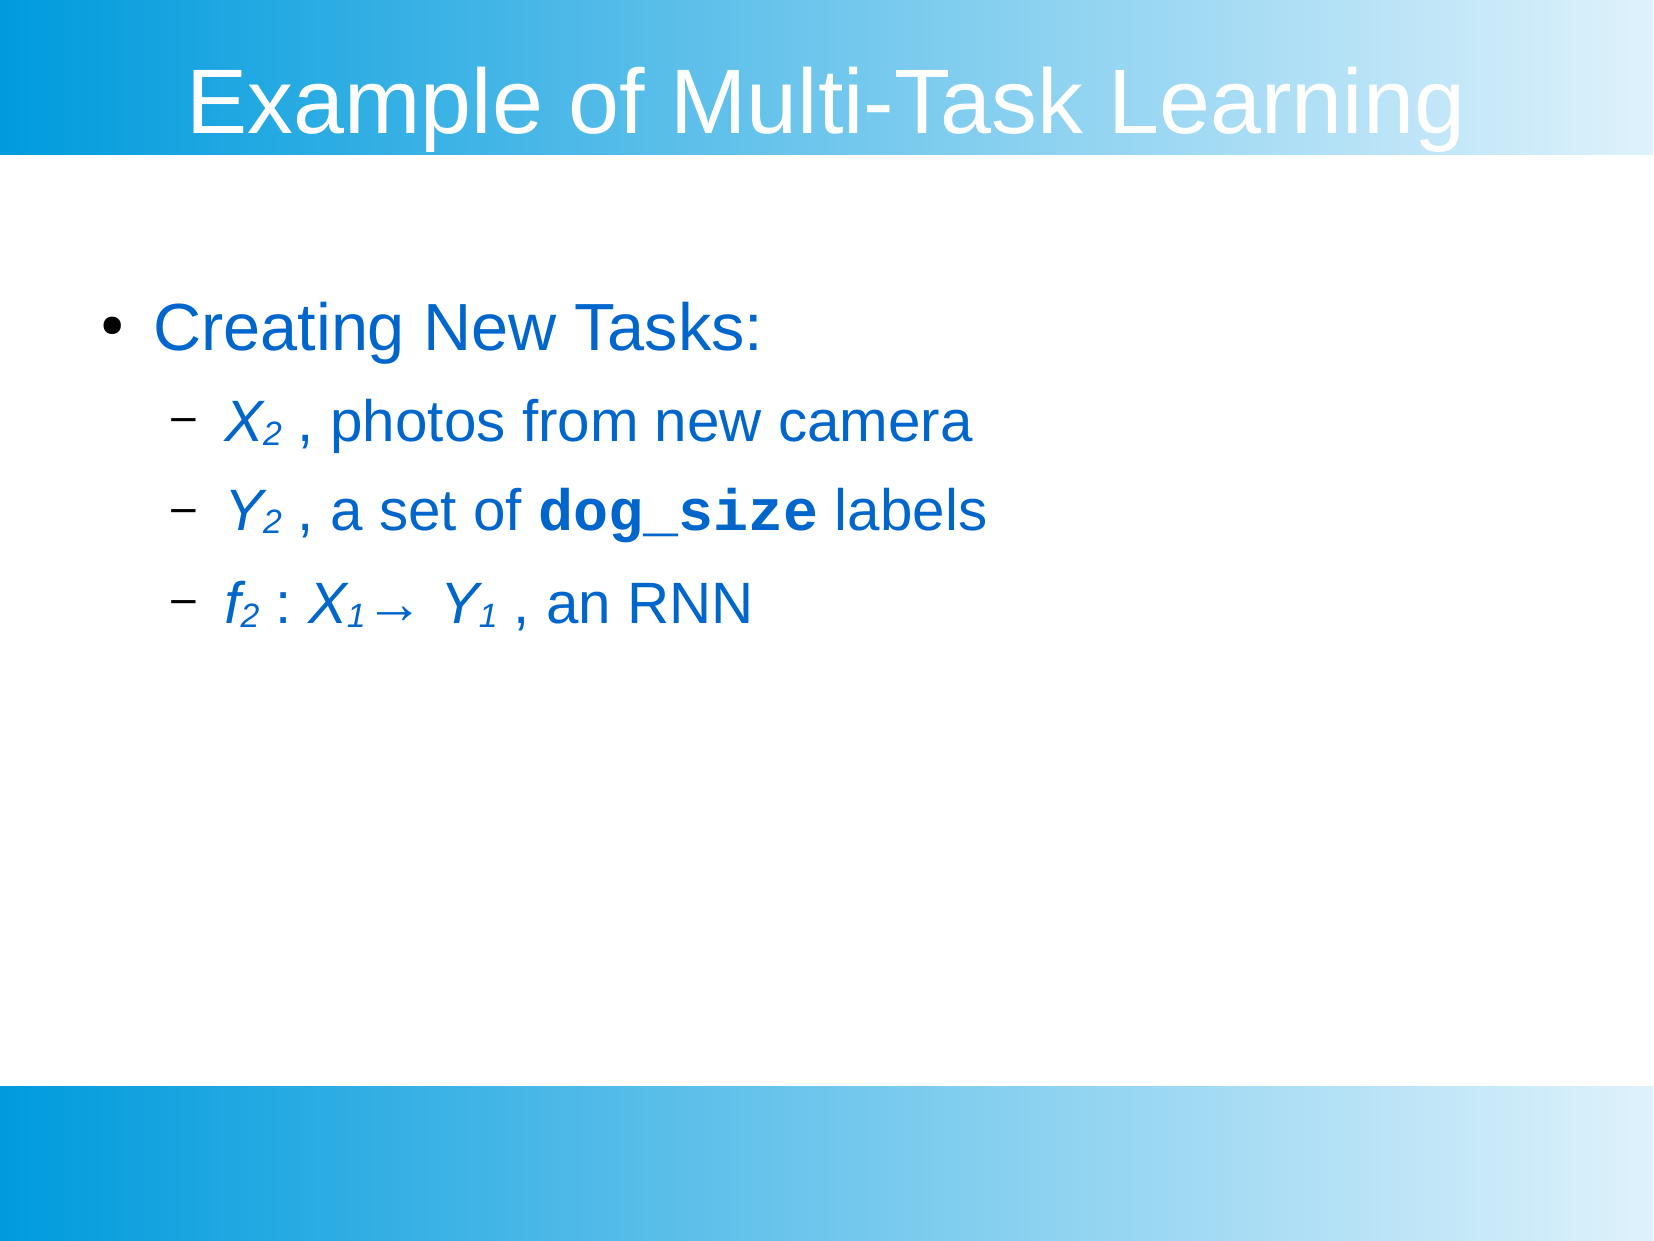

# Example of Multi-Task Learning
Creating New Tasks:
X2 , photos from new camera
Y2 , a set of dog_size labels
f2 : X1→ Y1 , an RNN